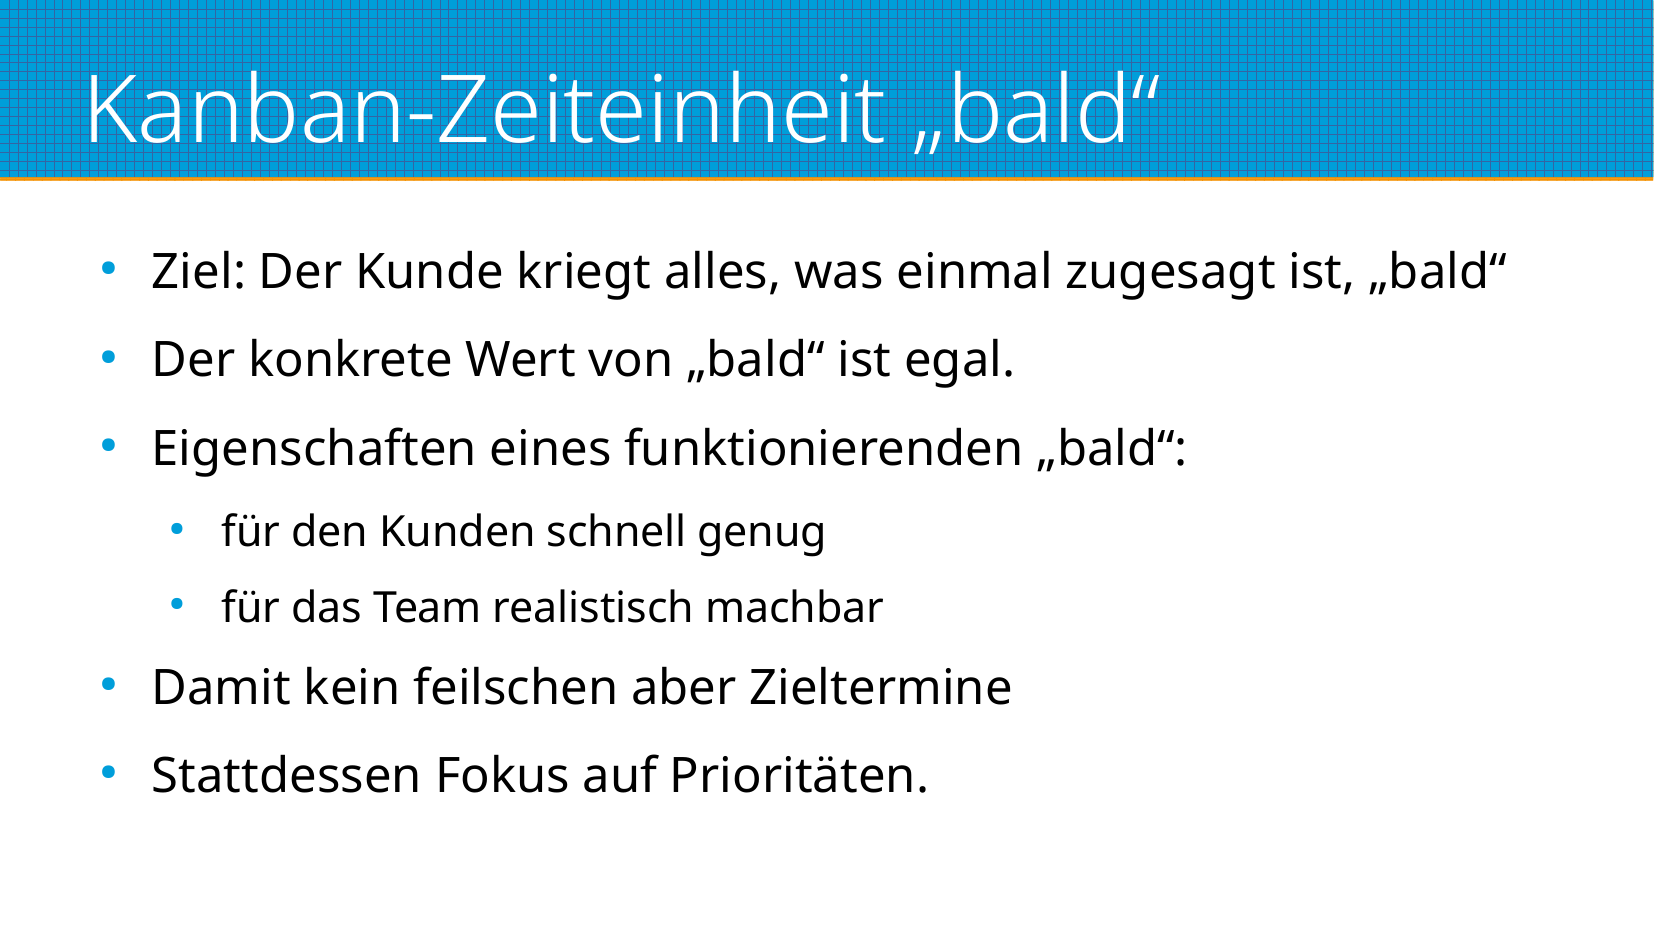

# Kanban-Zeiteinheit „bald“
Ziel: Der Kunde kriegt alles, was einmal zugesagt ist, „bald“
Der konkrete Wert von „bald“ ist egal.
Eigenschaften eines funktionierenden „bald“:
für den Kunden schnell genug
für das Team realistisch machbar
Damit kein feilschen aber Zieltermine
Stattdessen Fokus auf Prioritäten.